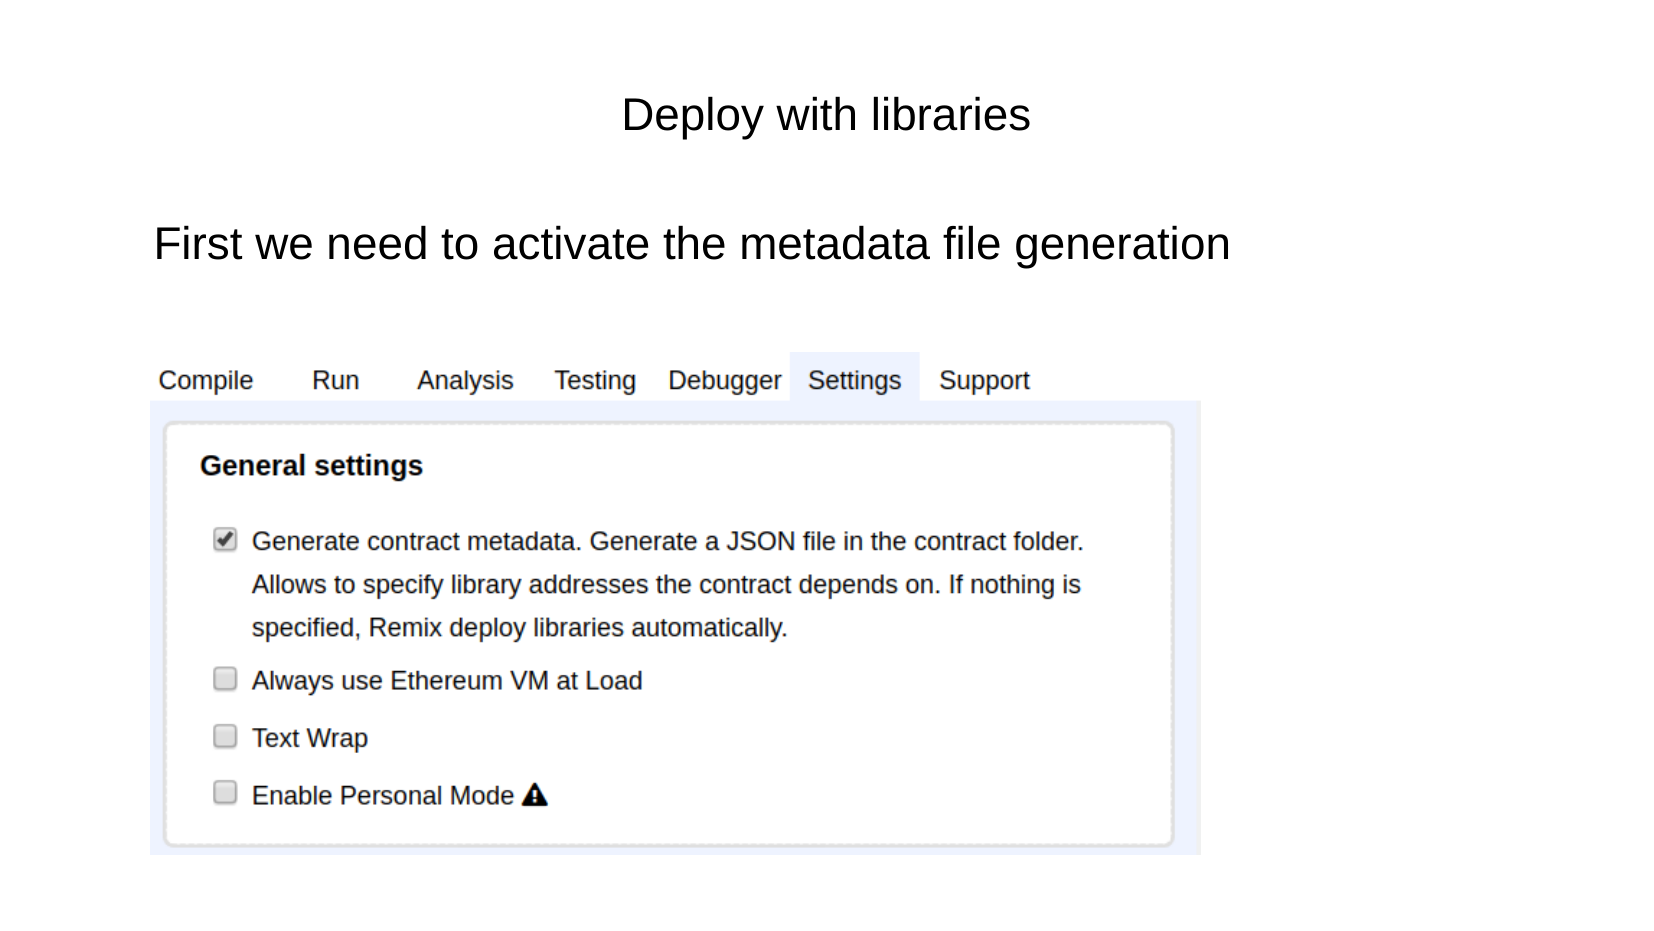

Deploy with libraries
# First we need to activate the metadata file generation